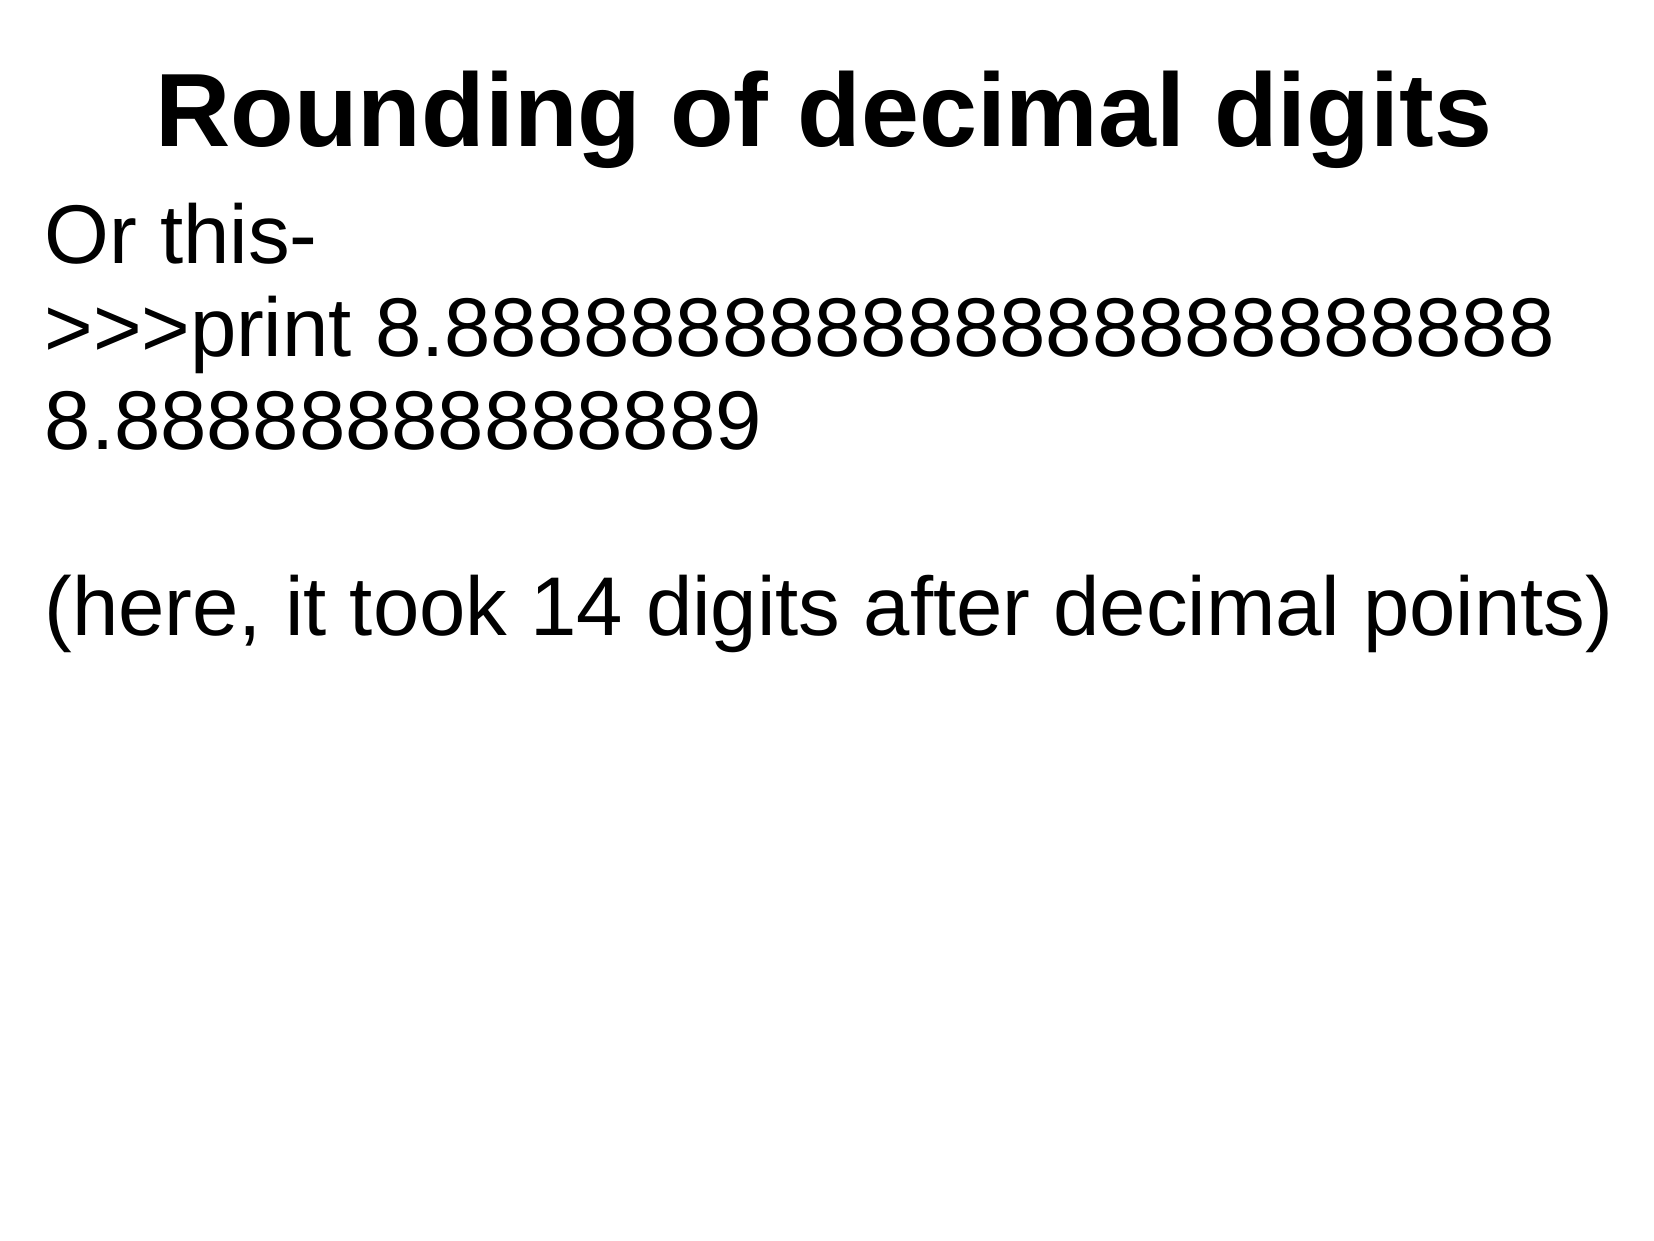

Rounding of decimal digits
Or this-
>>>print 8.888888888888888888888888
8.88888888888889
(here, it took 14 digits after decimal points)